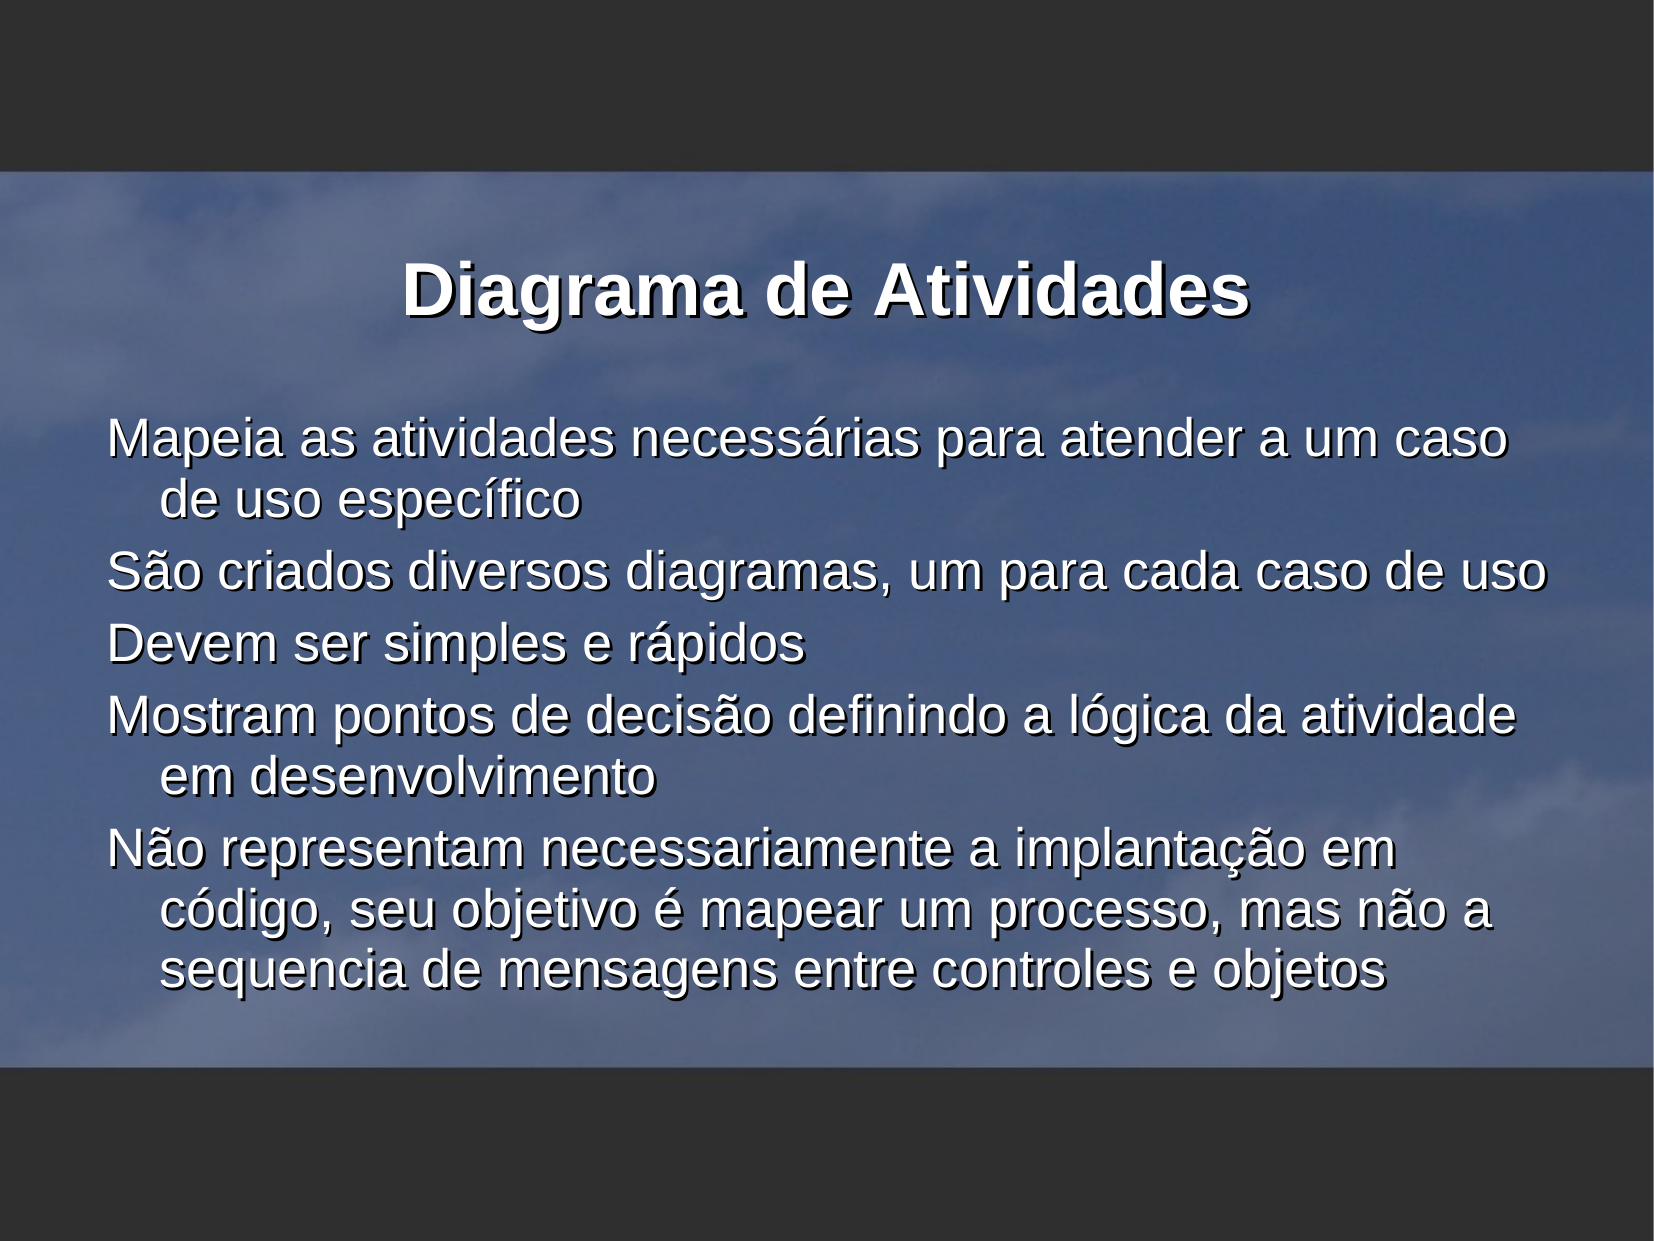

# Diagrama de Atividades
Mapeia as atividades necessárias para atender a um caso de uso específico
São criados diversos diagramas, um para cada caso de uso
Devem ser simples e rápidos
Mostram pontos de decisão definindo a lógica da atividade em desenvolvimento
Não representam necessariamente a implantação em código, seu objetivo é mapear um processo, mas não a sequencia de mensagens entre controles e objetos